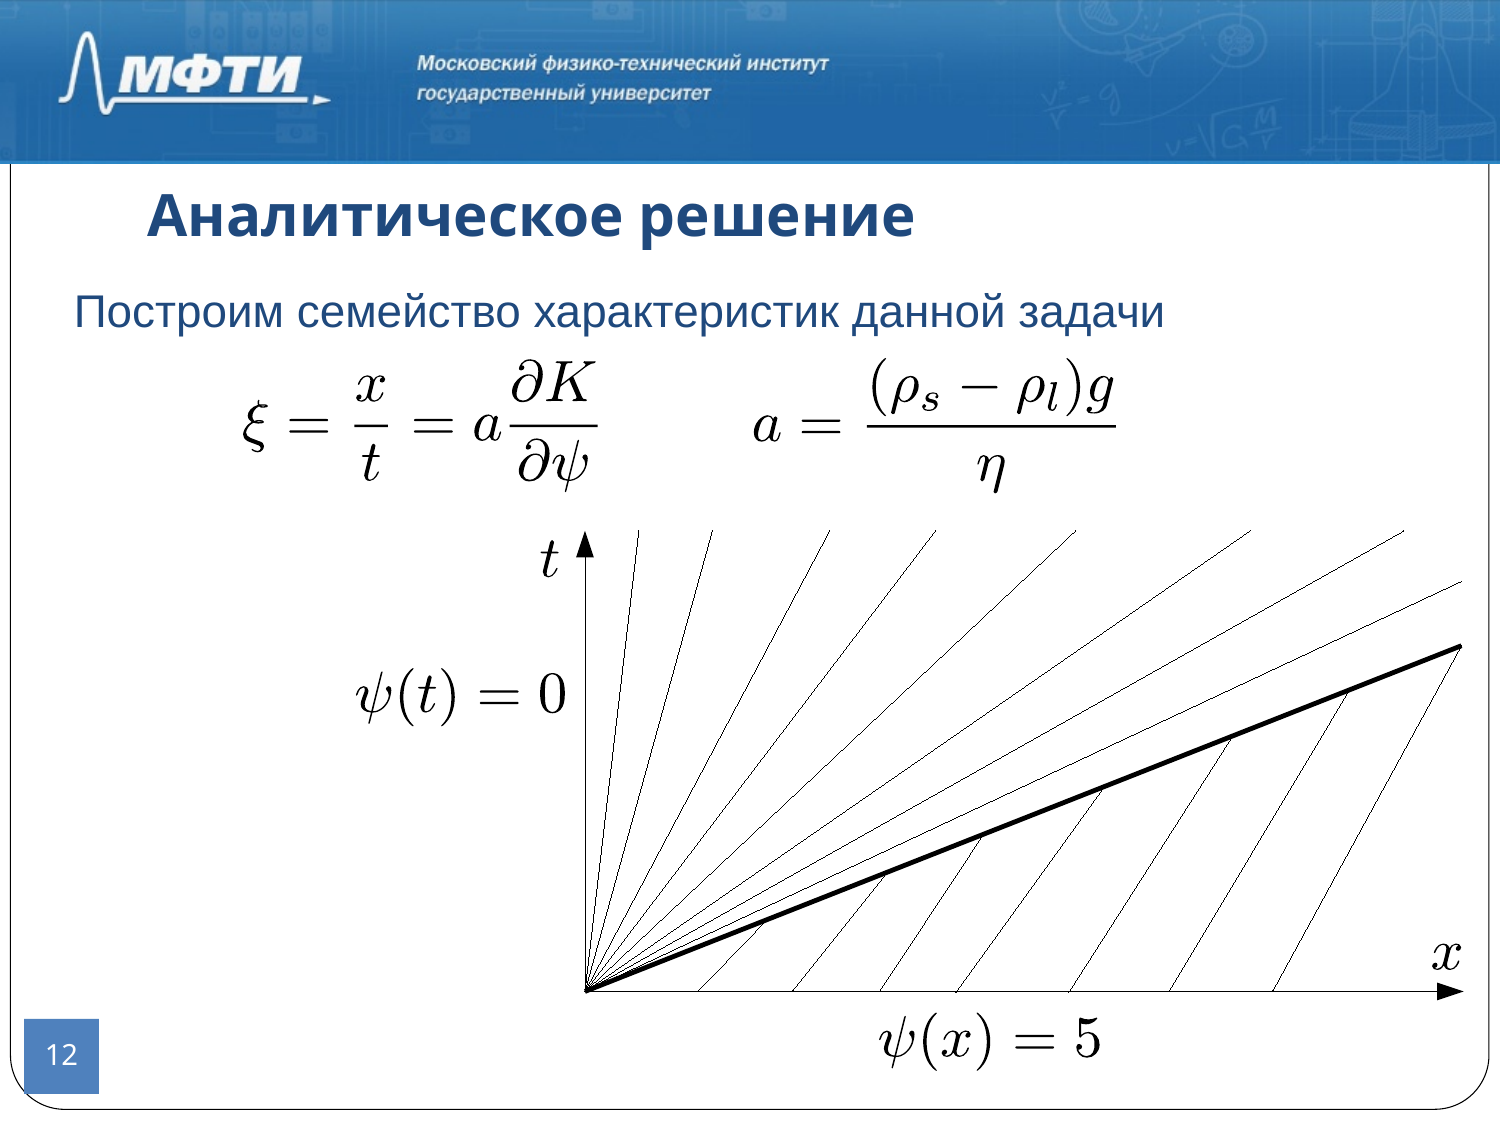

Аналитическое решение
Построим семейство характеристик данной задачи